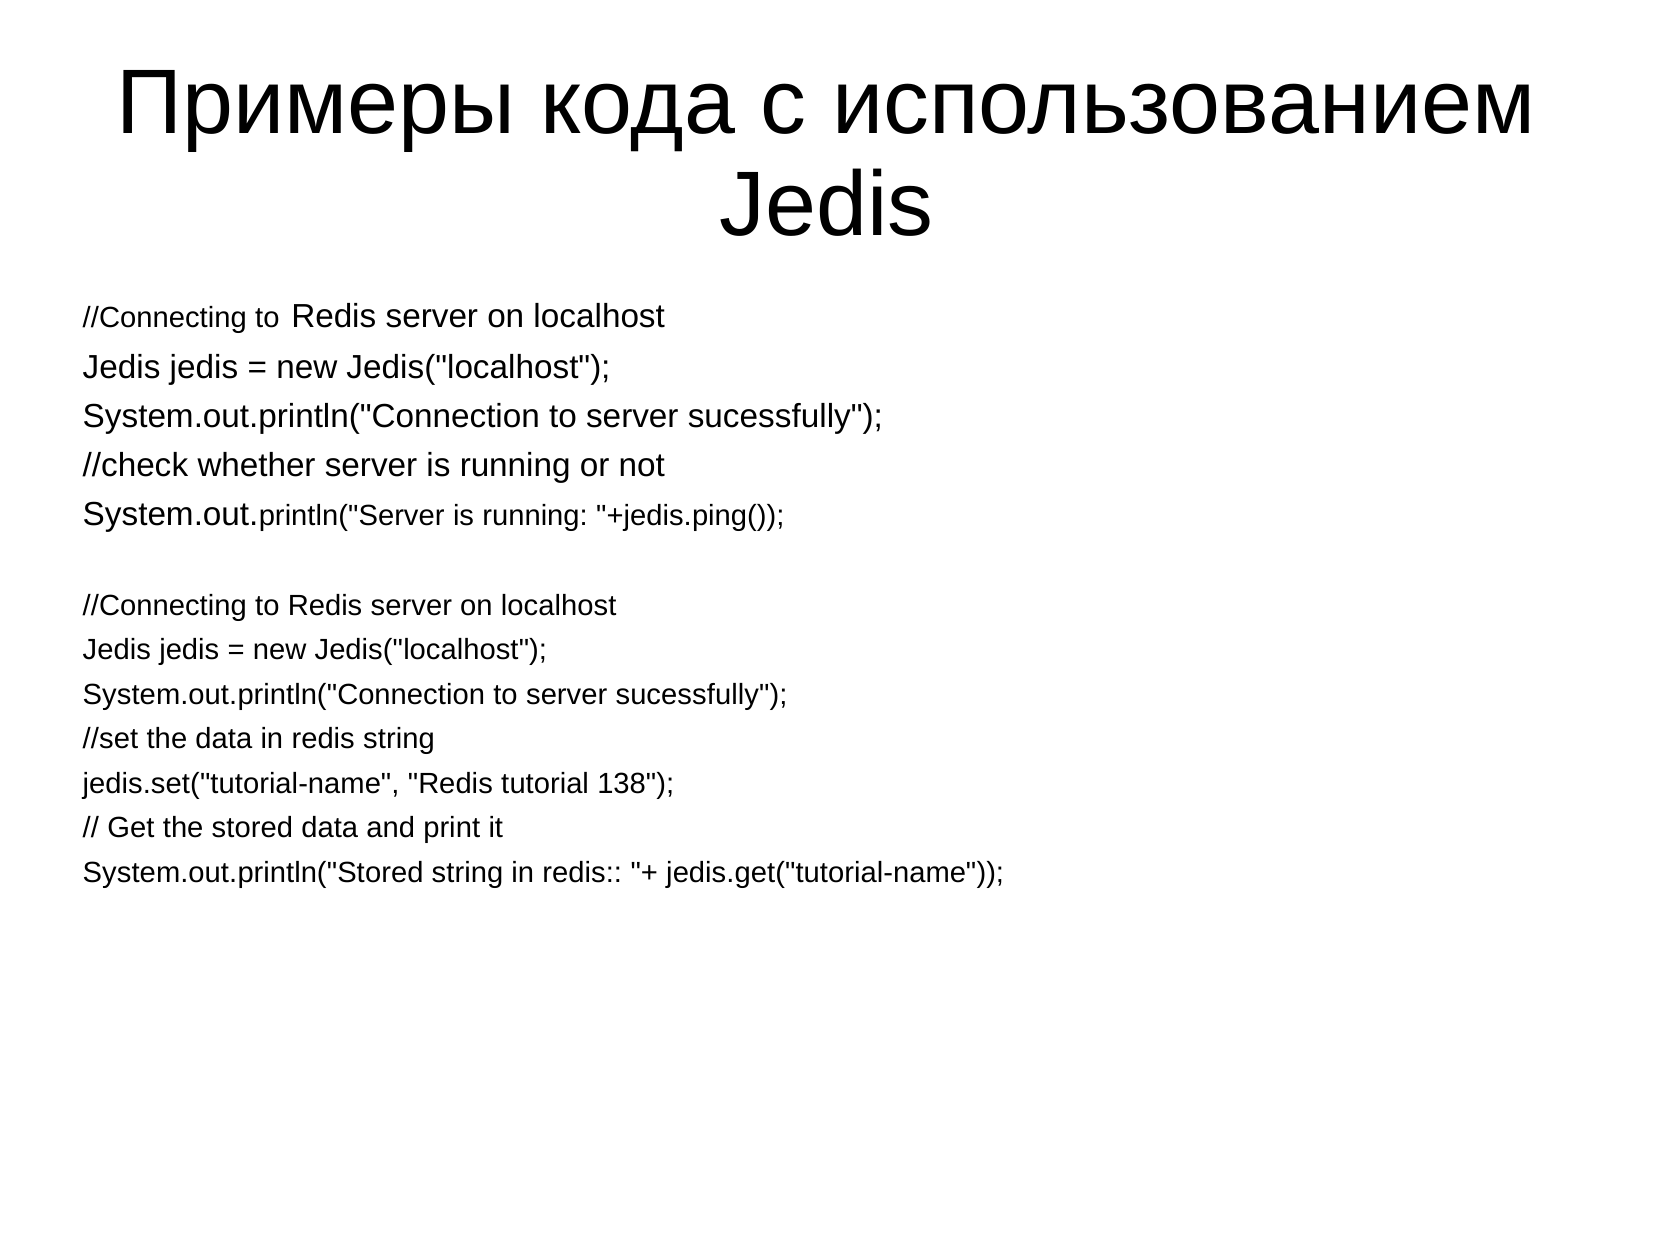

# Примеры кода с использованием Jedis
//Connecting to Redis server on localhost
Jedis jedis = new Jedis("localhost");
System.out.println("Connection to server sucessfully");
//check whether server is running or not
System.out.println("Server is running: "+jedis.ping());
//Connecting to Redis server on localhost
Jedis jedis = new Jedis("localhost");
System.out.println("Connection to server sucessfully");
//set the data in redis string
jedis.set("tutorial-name", "Redis tutorial 138");
// Get the stored data and print it
System.out.println("Stored string in redis:: "+ jedis.get("tutorial-name"));